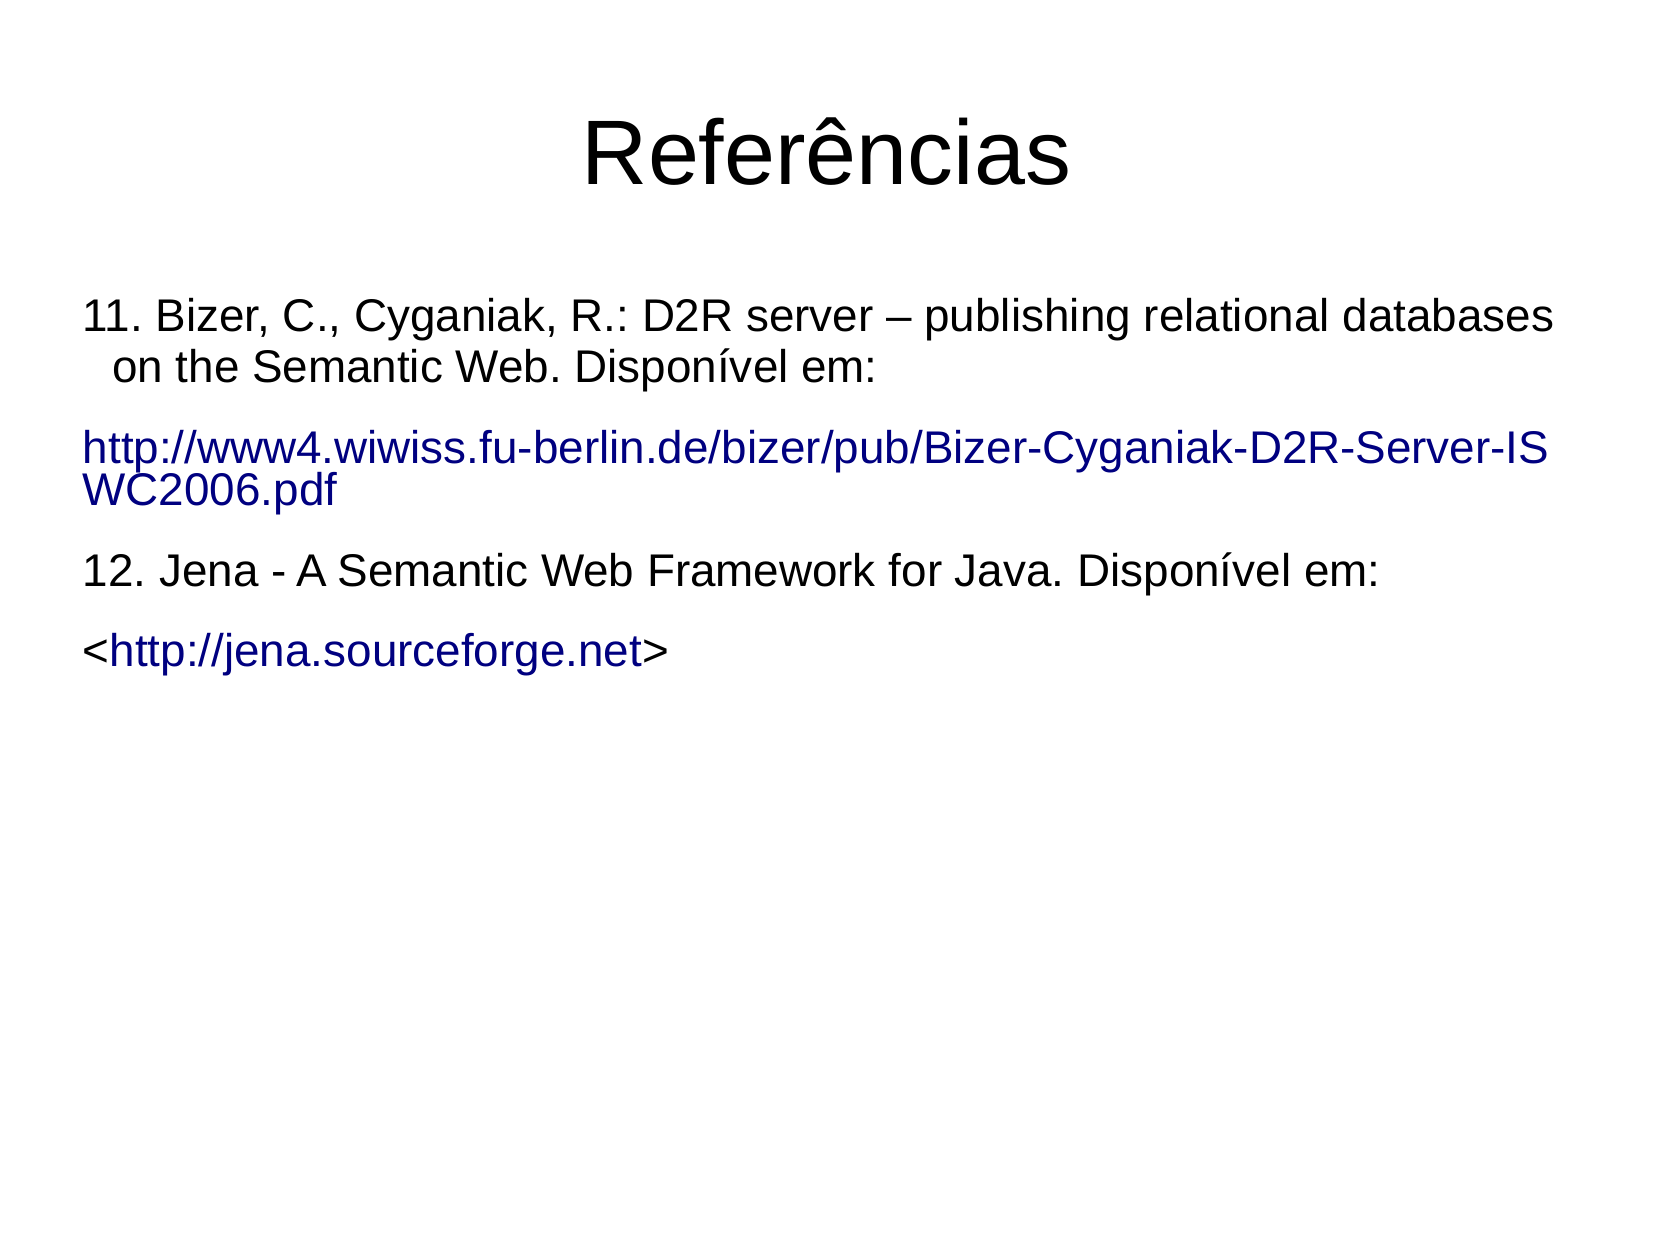

# Referências
11. Bizer, C., Cyganiak, R.: D2R server – publishing relational databases on the Semantic Web. Disponível em:
http://www4.wiwiss.fu-berlin.de/bizer/pub/Bizer-Cyganiak-D2R-Server-ISWC2006.pdf
12. Jena - A Semantic Web Framework for Java. Disponível em:
<http://jena.sourceforge.net>